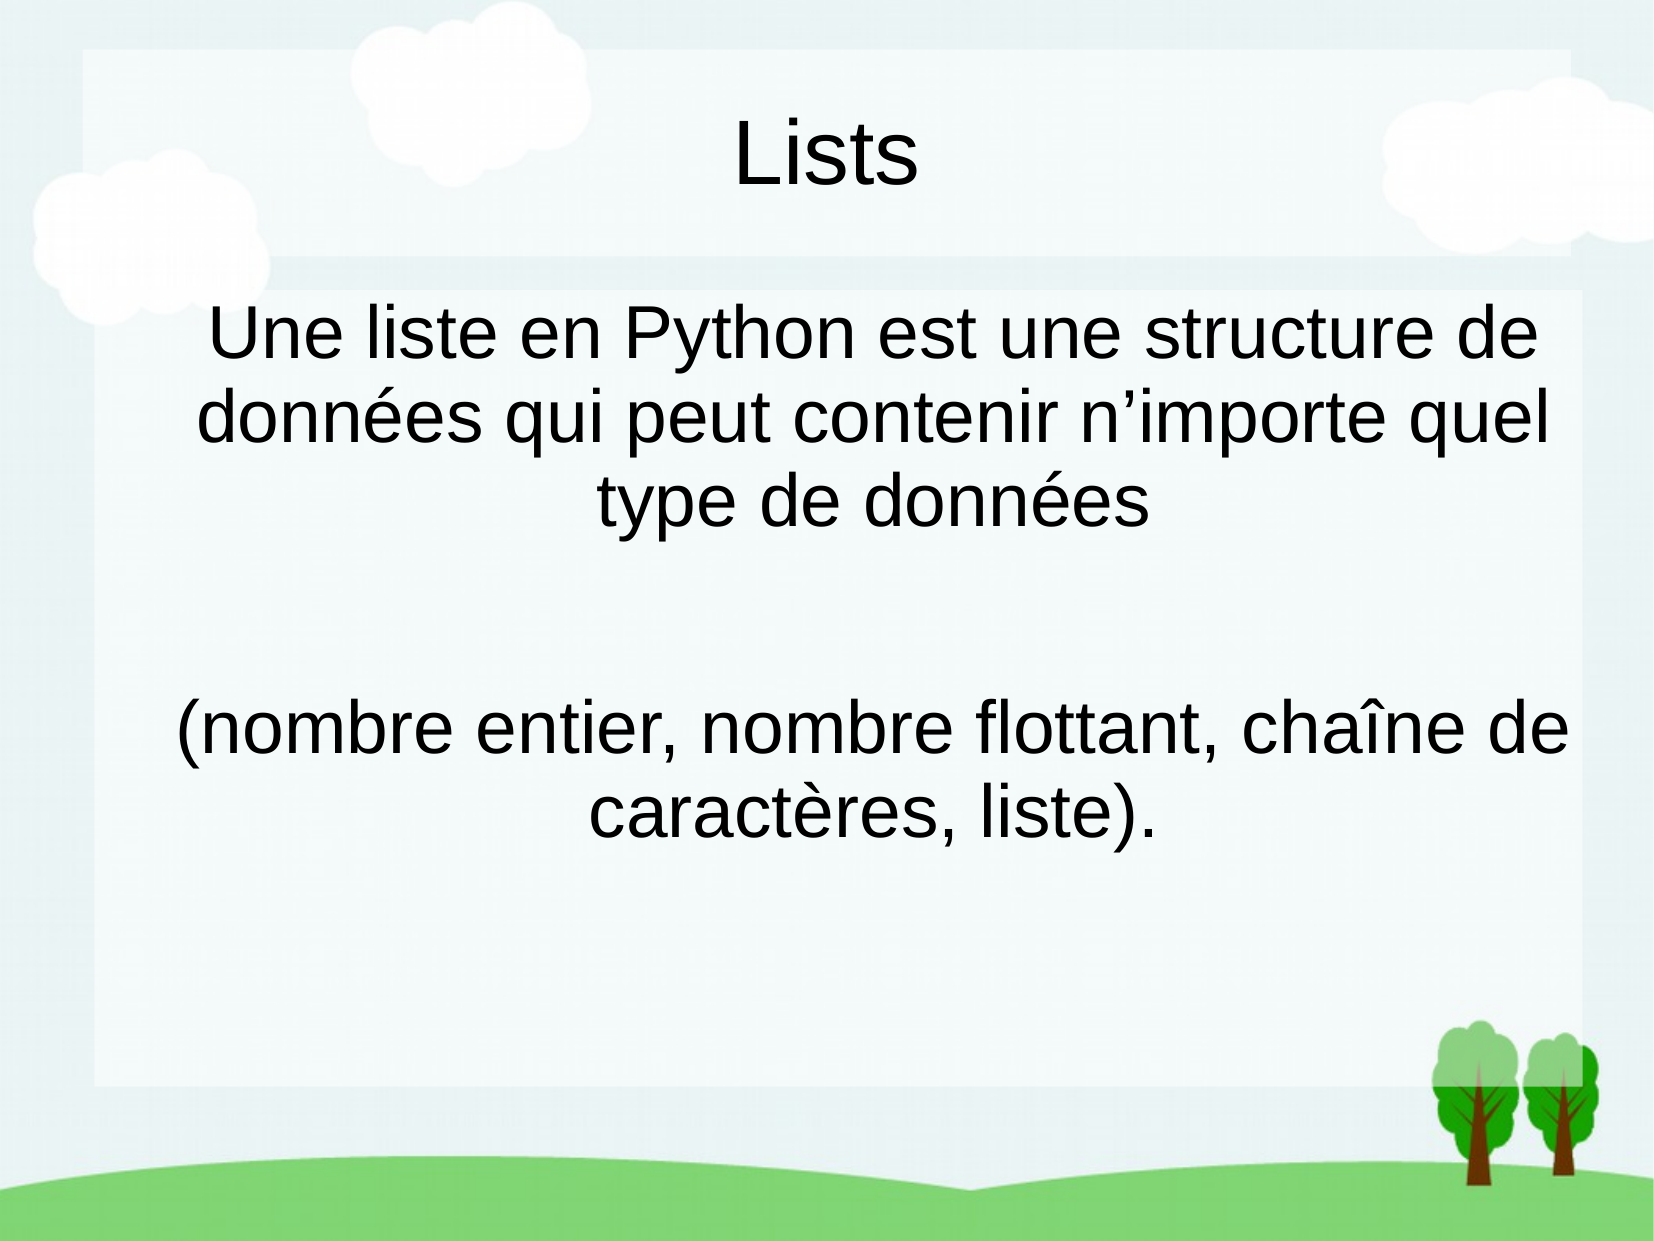

# Lists
Une liste en Python est une structure de données qui peut contenir n’importe quel type de données
(nombre entier, nombre flottant, chaîne de caractères, liste).